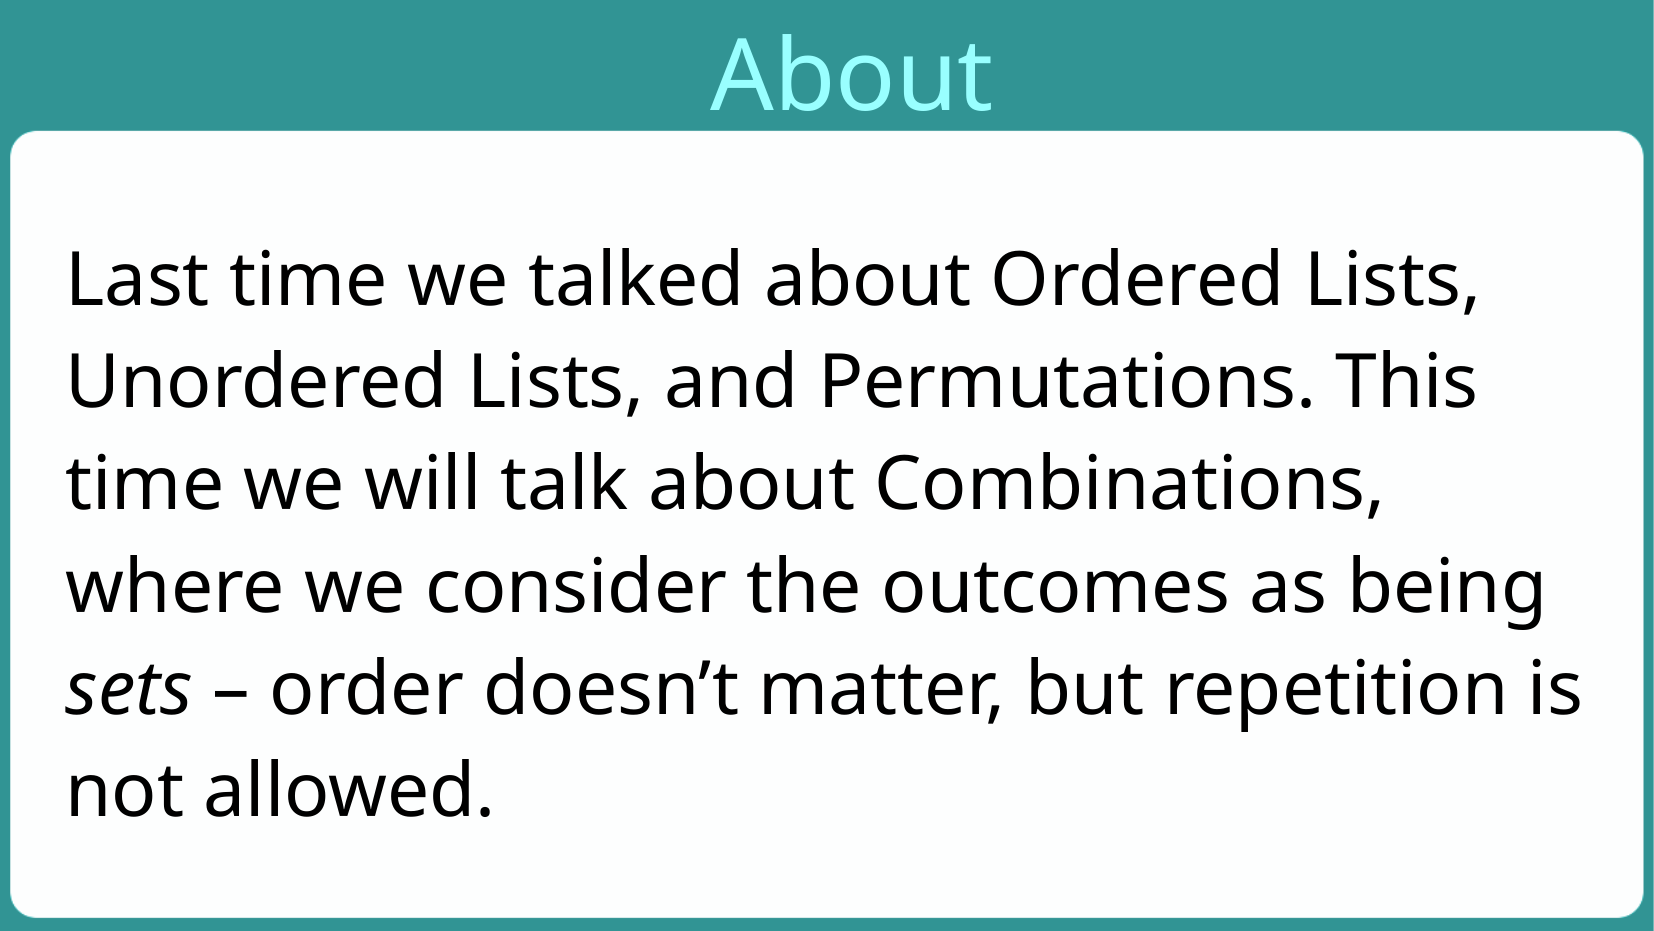

# About
Last time we talked about Ordered Lists, Unordered Lists, and Permutations. This time we will talk about Combinations, where we consider the outcomes as being sets – order doesn’t matter, but repetition is not allowed.